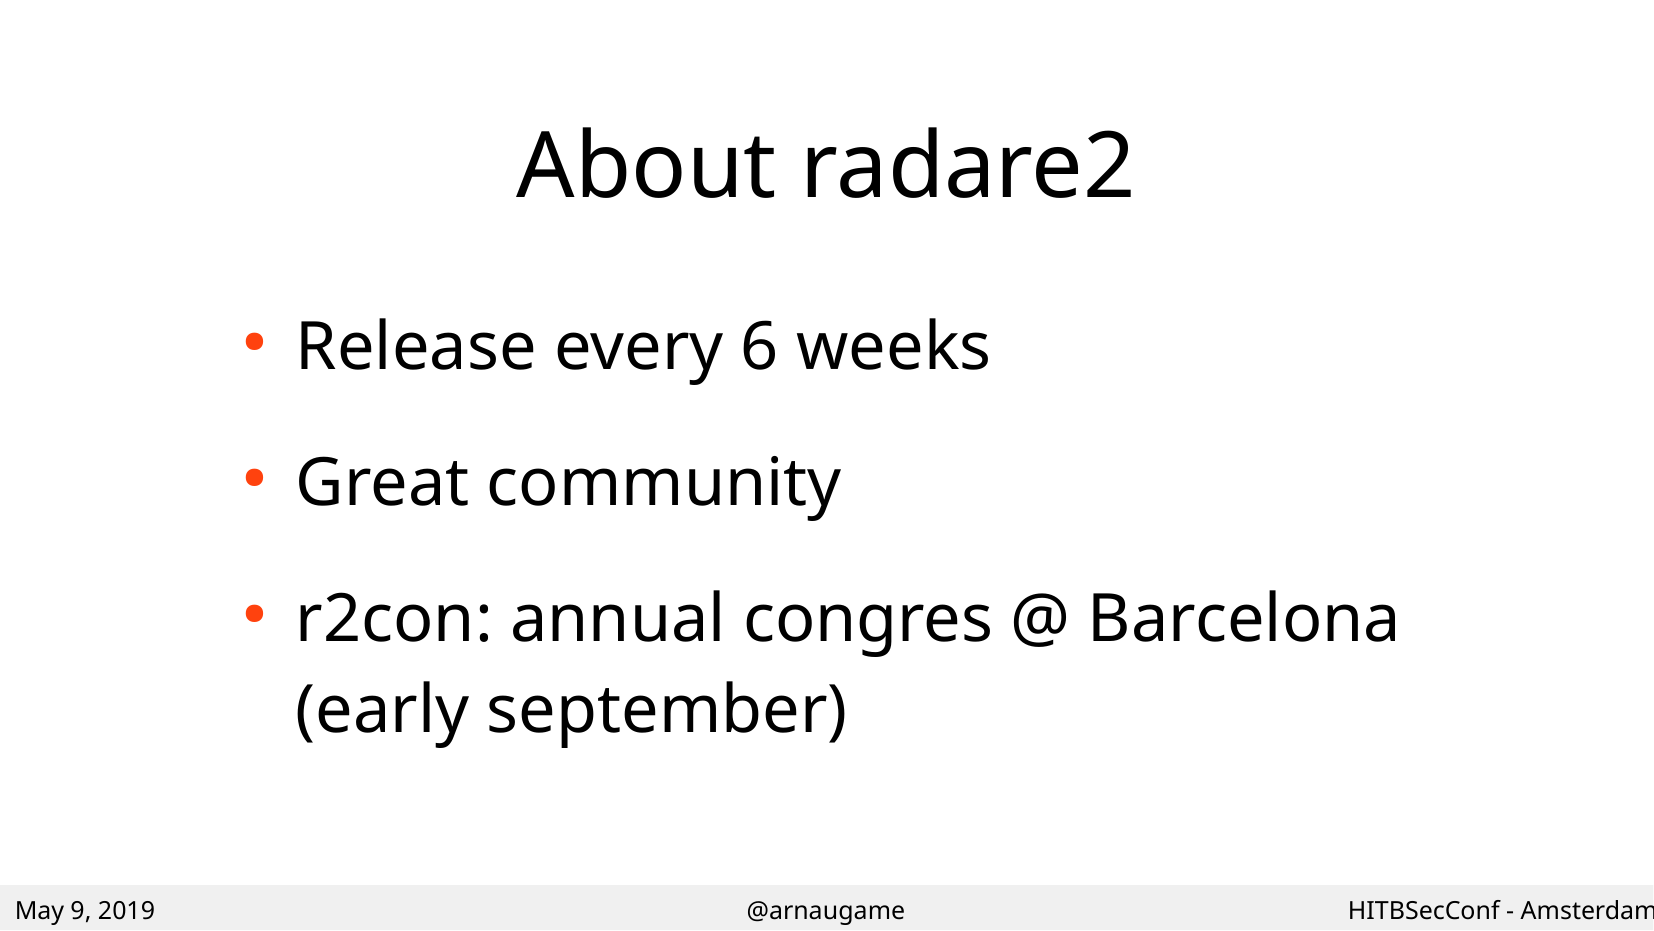

# About radare2
Release every 6 weeks
Great community
r2con: annual congres @ Barcelona (early september)
May 9, 2019
@arnaugamez
HITBSecConf - Amsterdam